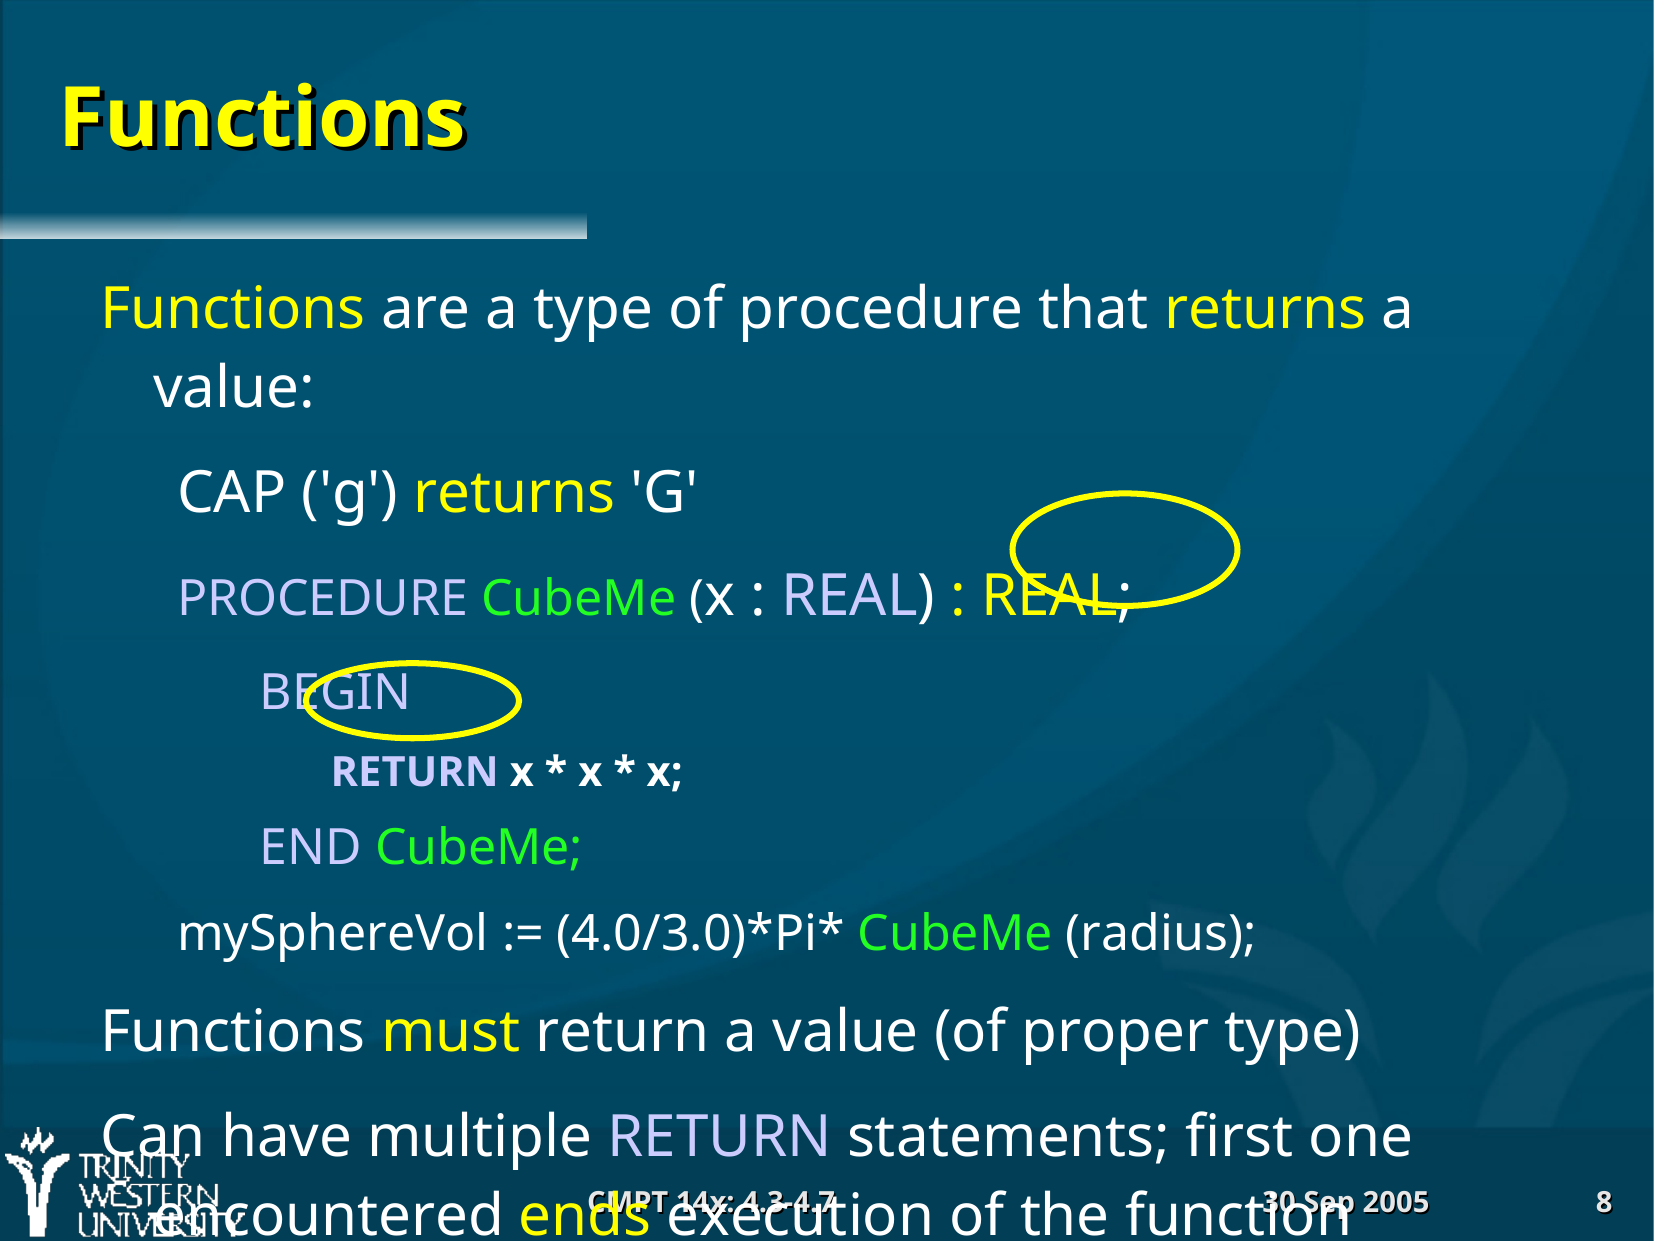

# Functions
Functions are a type of procedure that returns a value:
CAP ('g') returns 'G'
PROCEDURE CubeMe (x : REAL) : REAL;
BEGIN
RETURN x * x * x;
END CubeMe;
mySphereVol := (4.0/3.0)*Pi* CubeMe (radius);
Functions must return a value (of proper type)
Can have multiple RETURN statements; first one encountered ends execution of the function
CMPT 14x: 4.3-4.7
30 Sep 2005
8